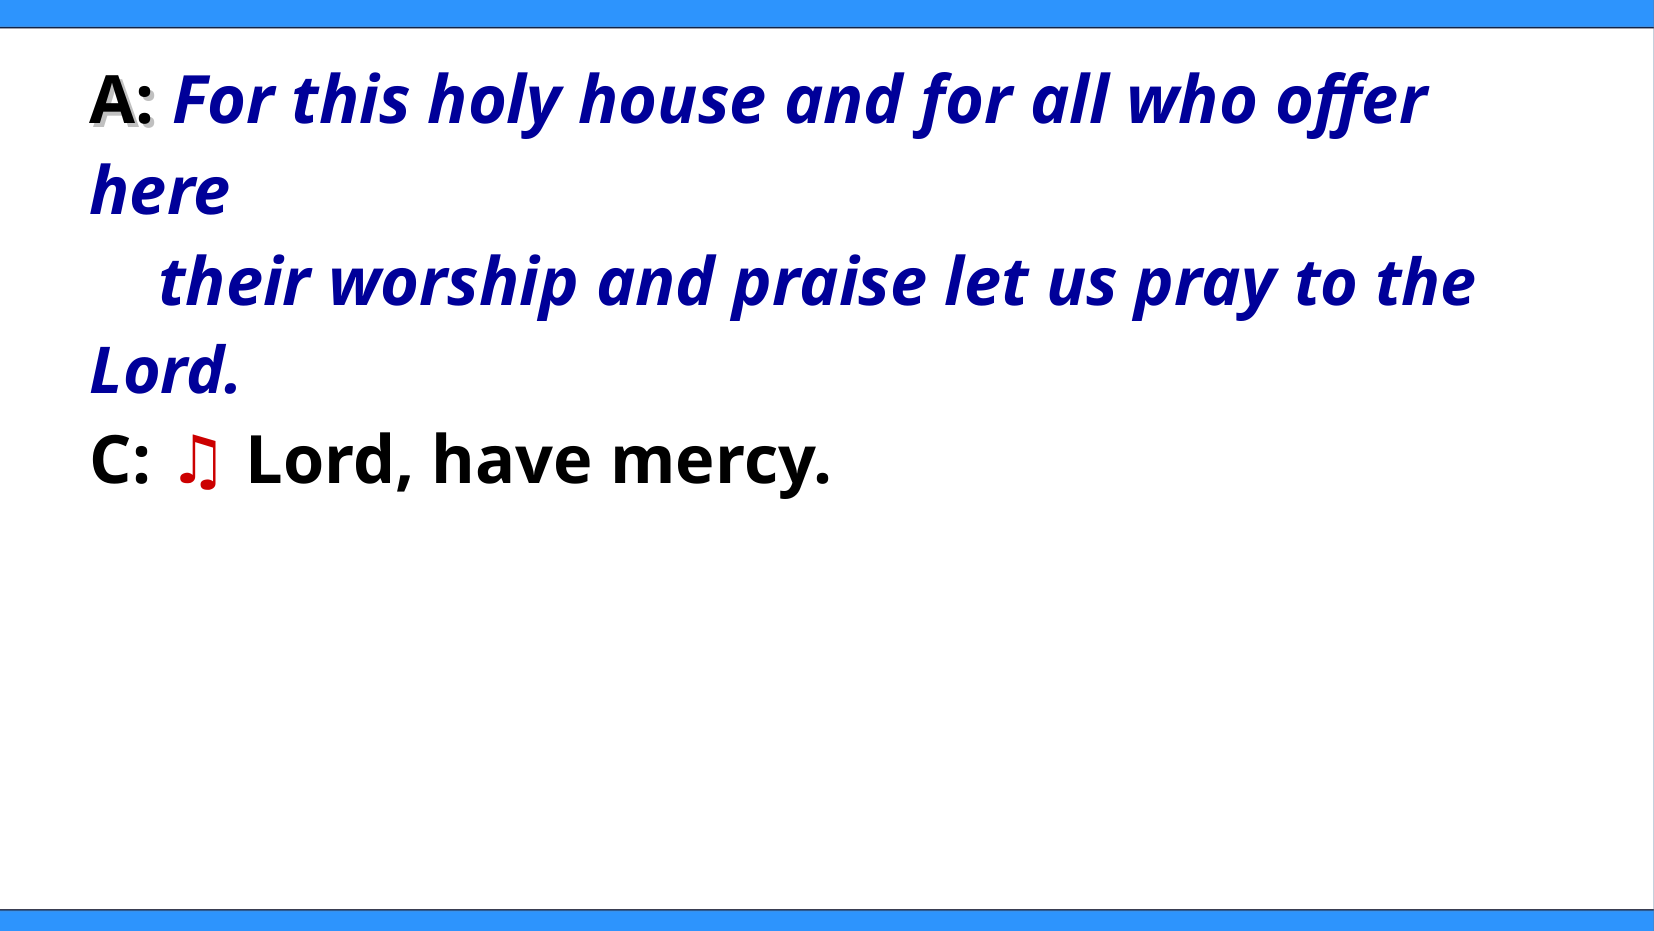

A: For this holy house and for all who offer here
 their worship and praise let us pray to the Lord.
C: ♫ Lord, have mercy.